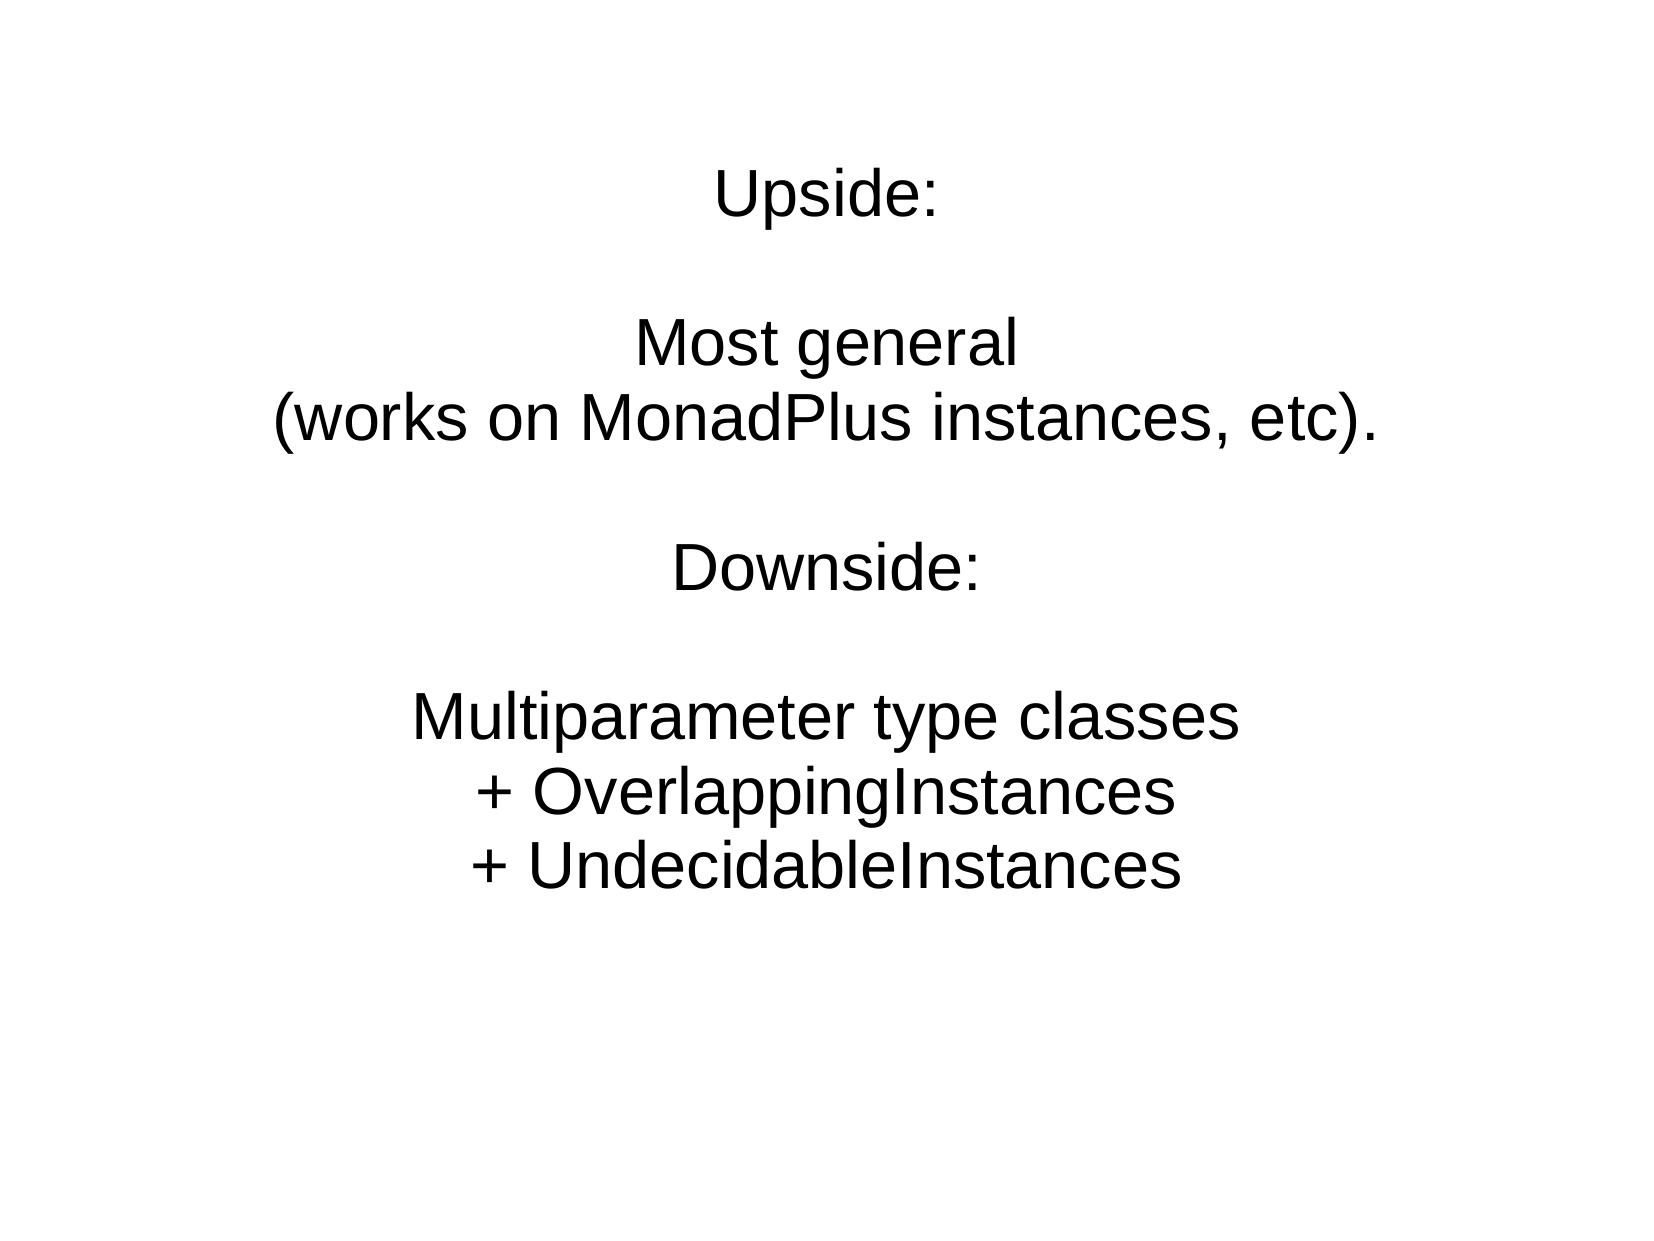

# Upside:
Most general
(works on MonadPlus instances, etc).
Downside:
Multiparameter type classes
+ OverlappingInstances
+ UndecidableInstances